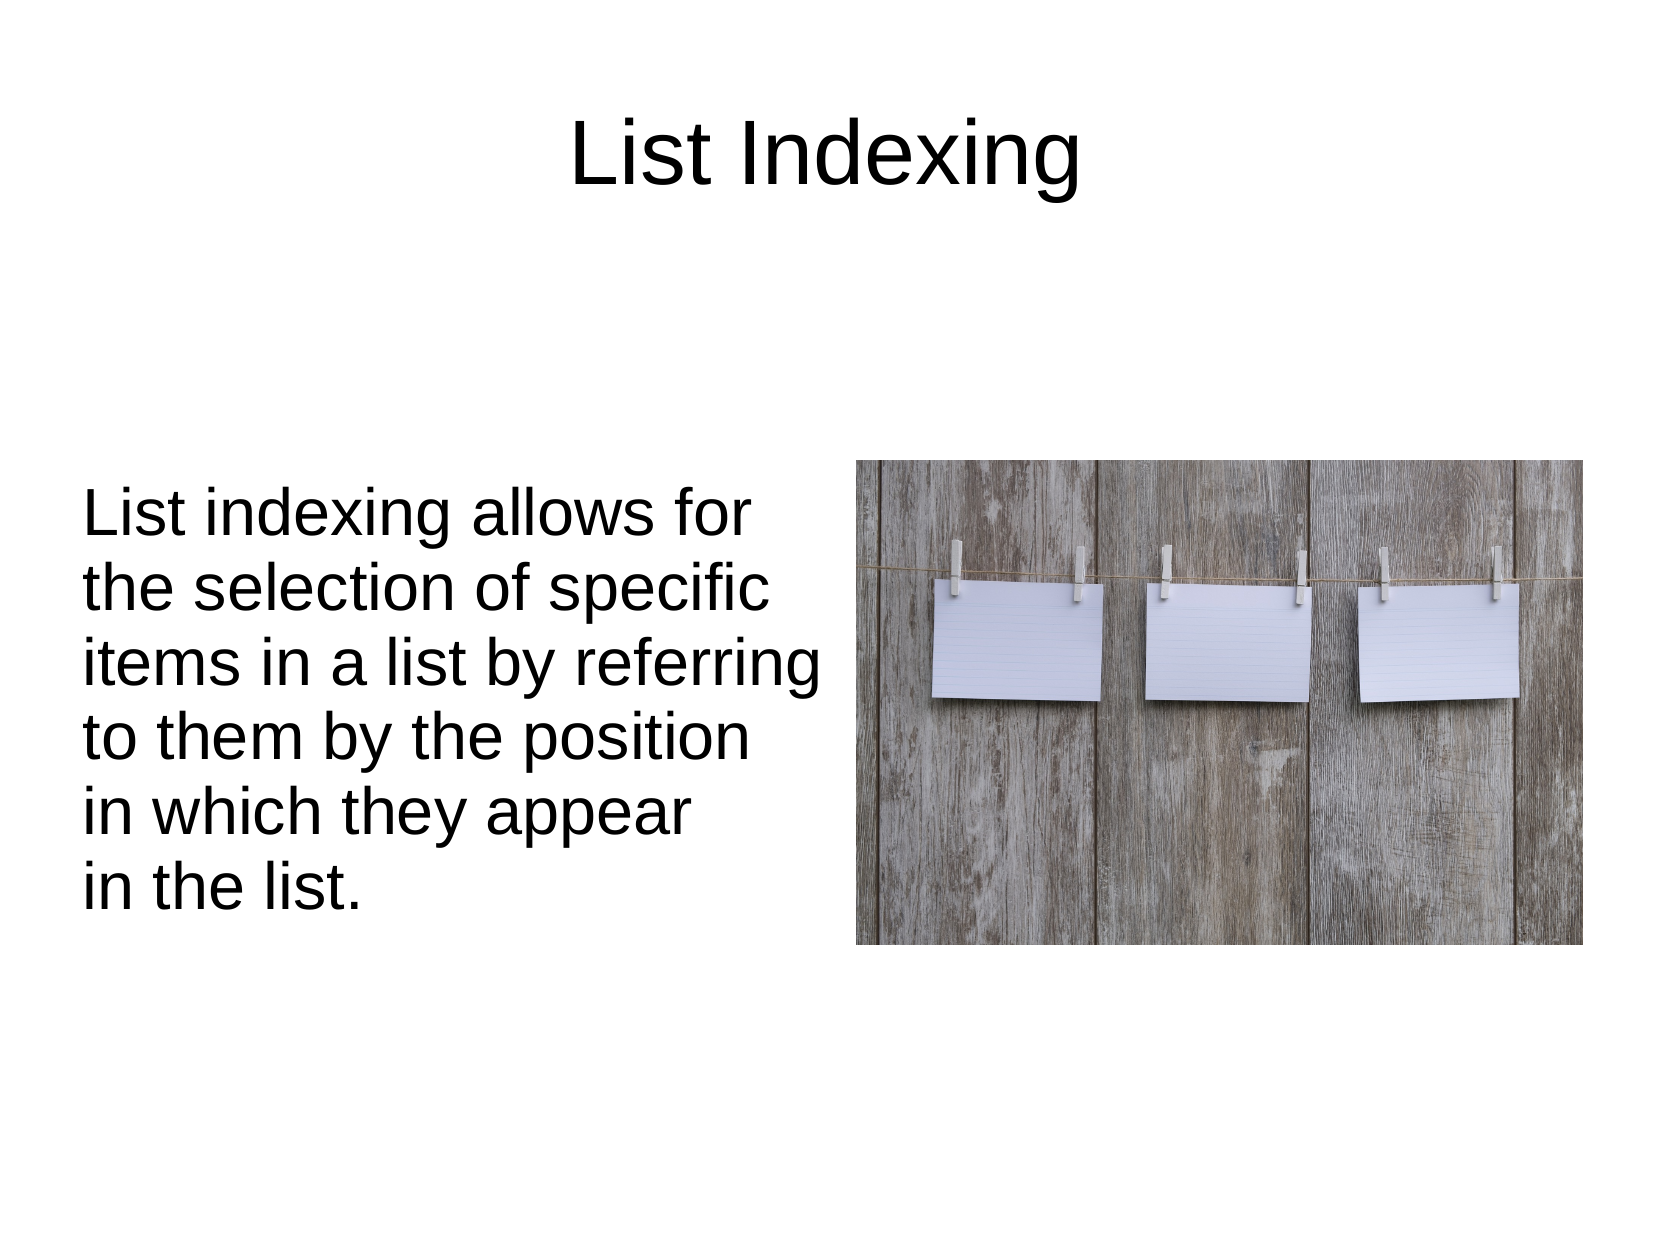

# List Indexing
List indexing allows for
the selection of specific
items in a list by referring
to them by the position
in which they appear
in the list.